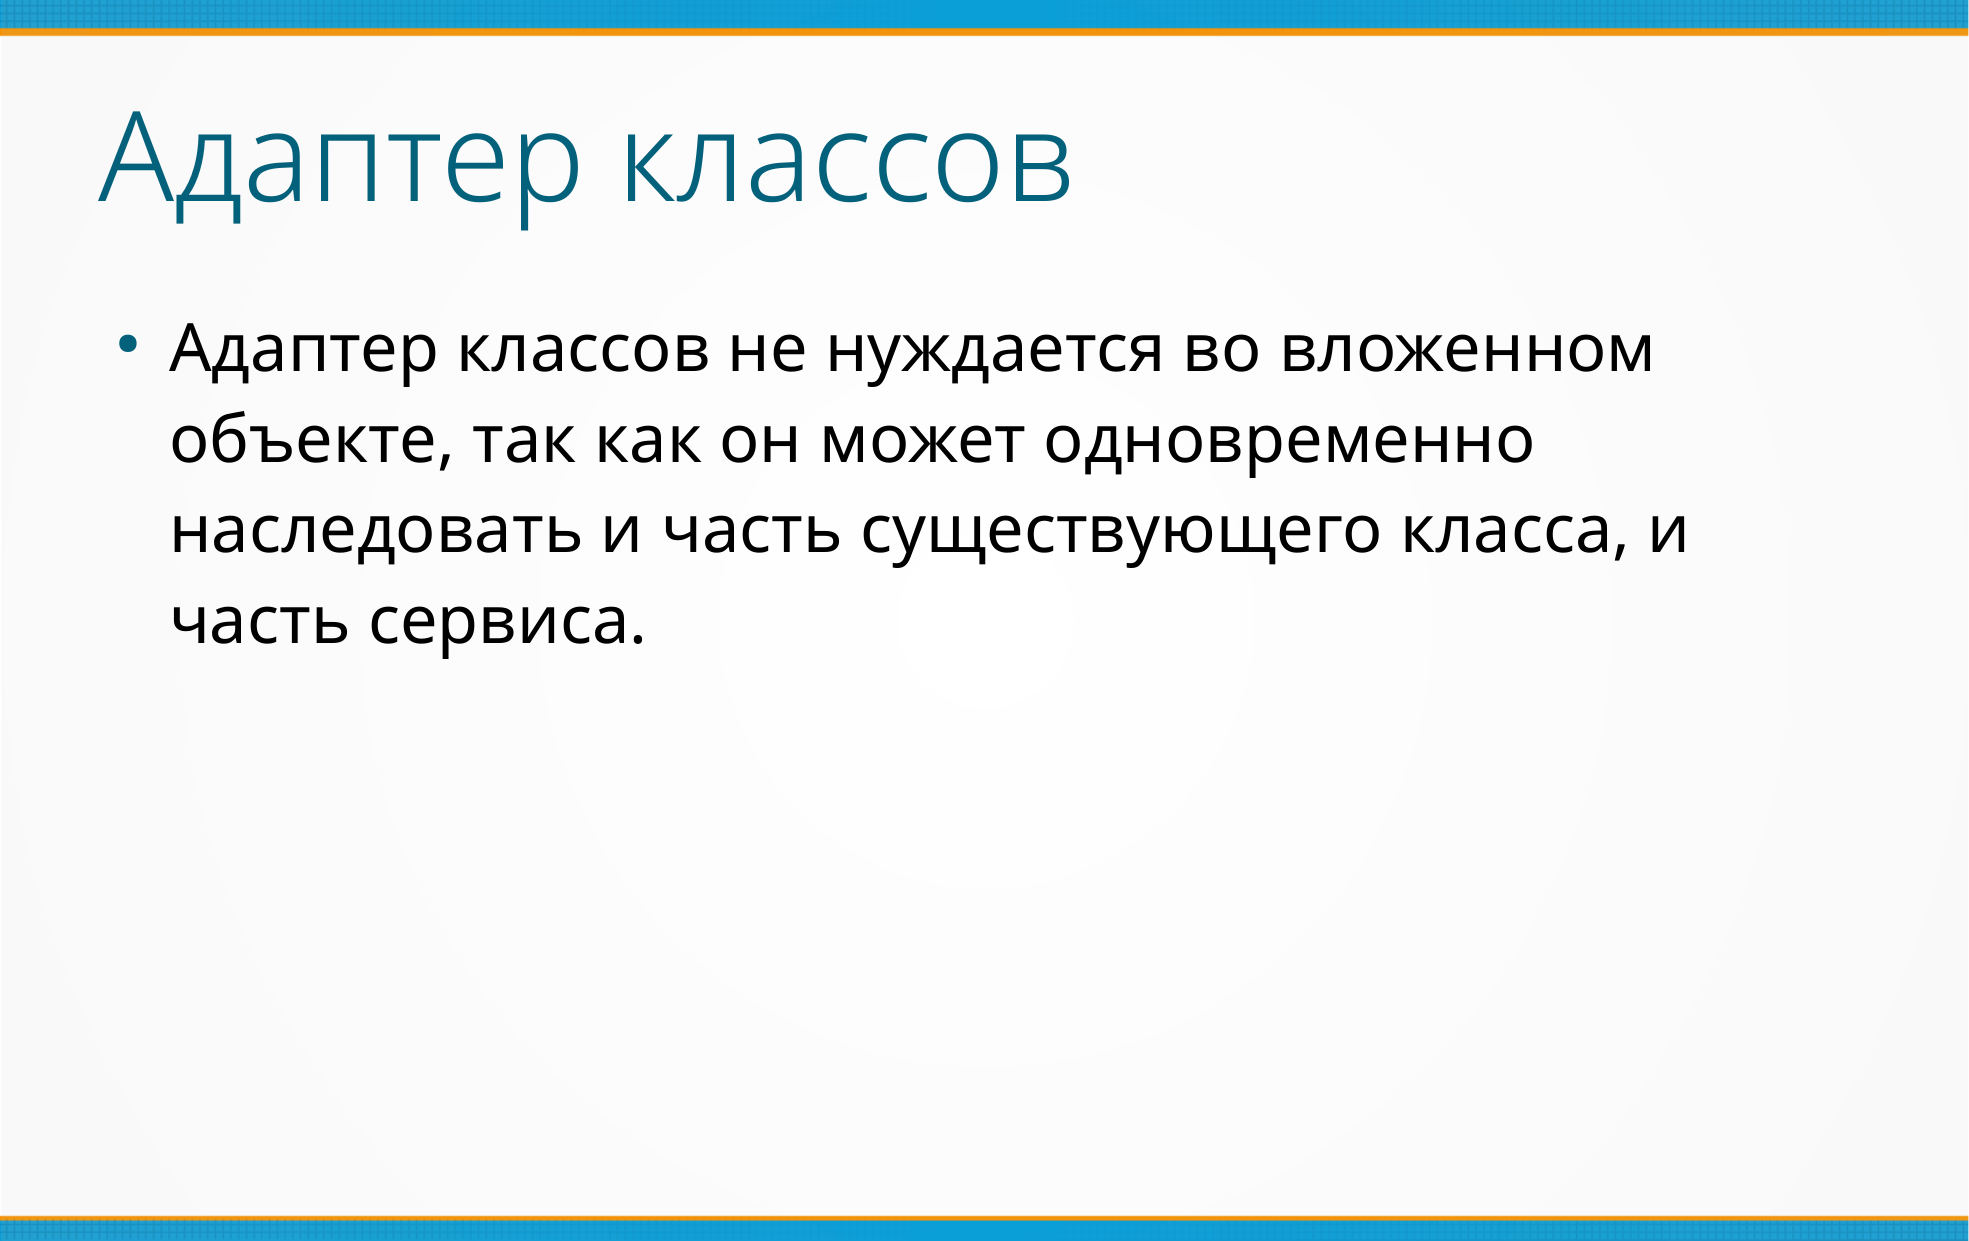

# Адаптер классов
Адаптер классов не нуждается во вложенном объекте, так как он может одновременно наследовать и часть существующего класса, и часть сервиса.